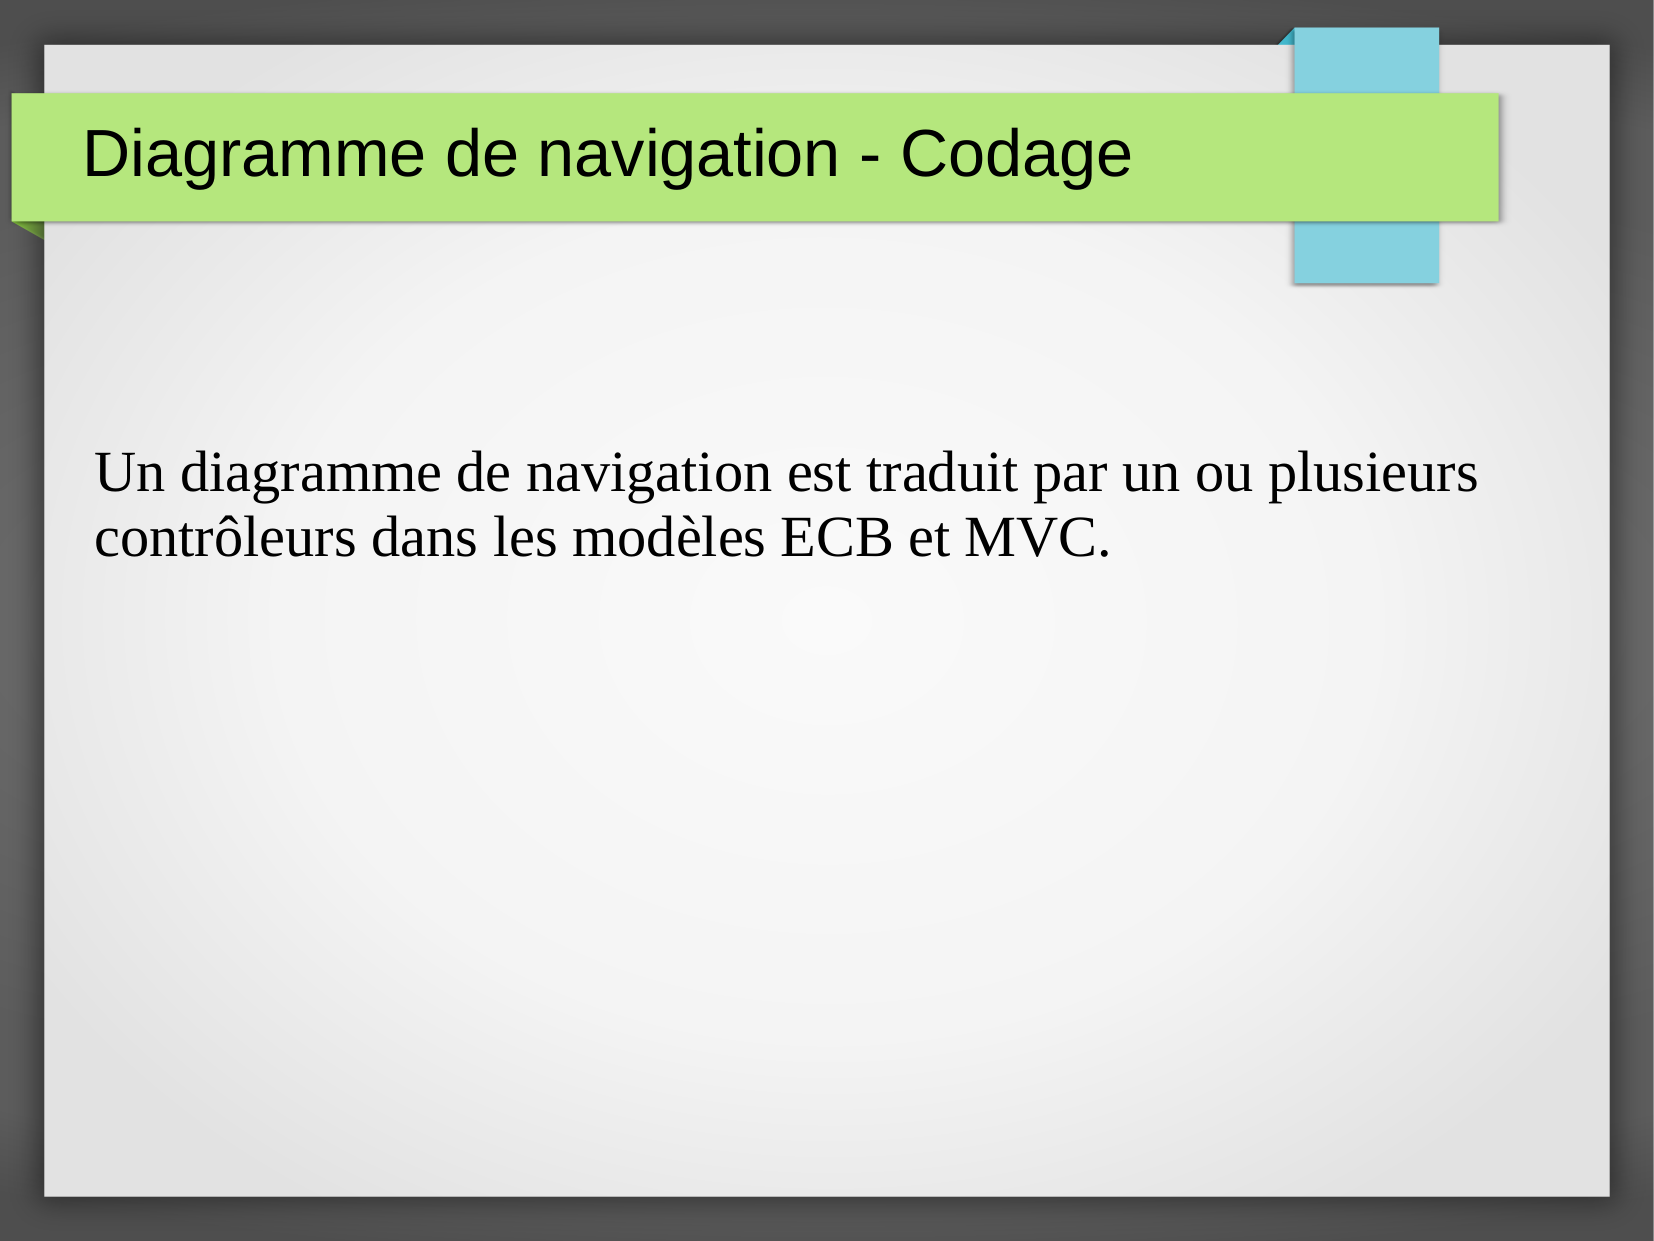

# Diagramme de navigation - Codage
Un diagramme de navigation est traduit par un ou plusieurs contrôleurs dans les modèles ECB et MVC.